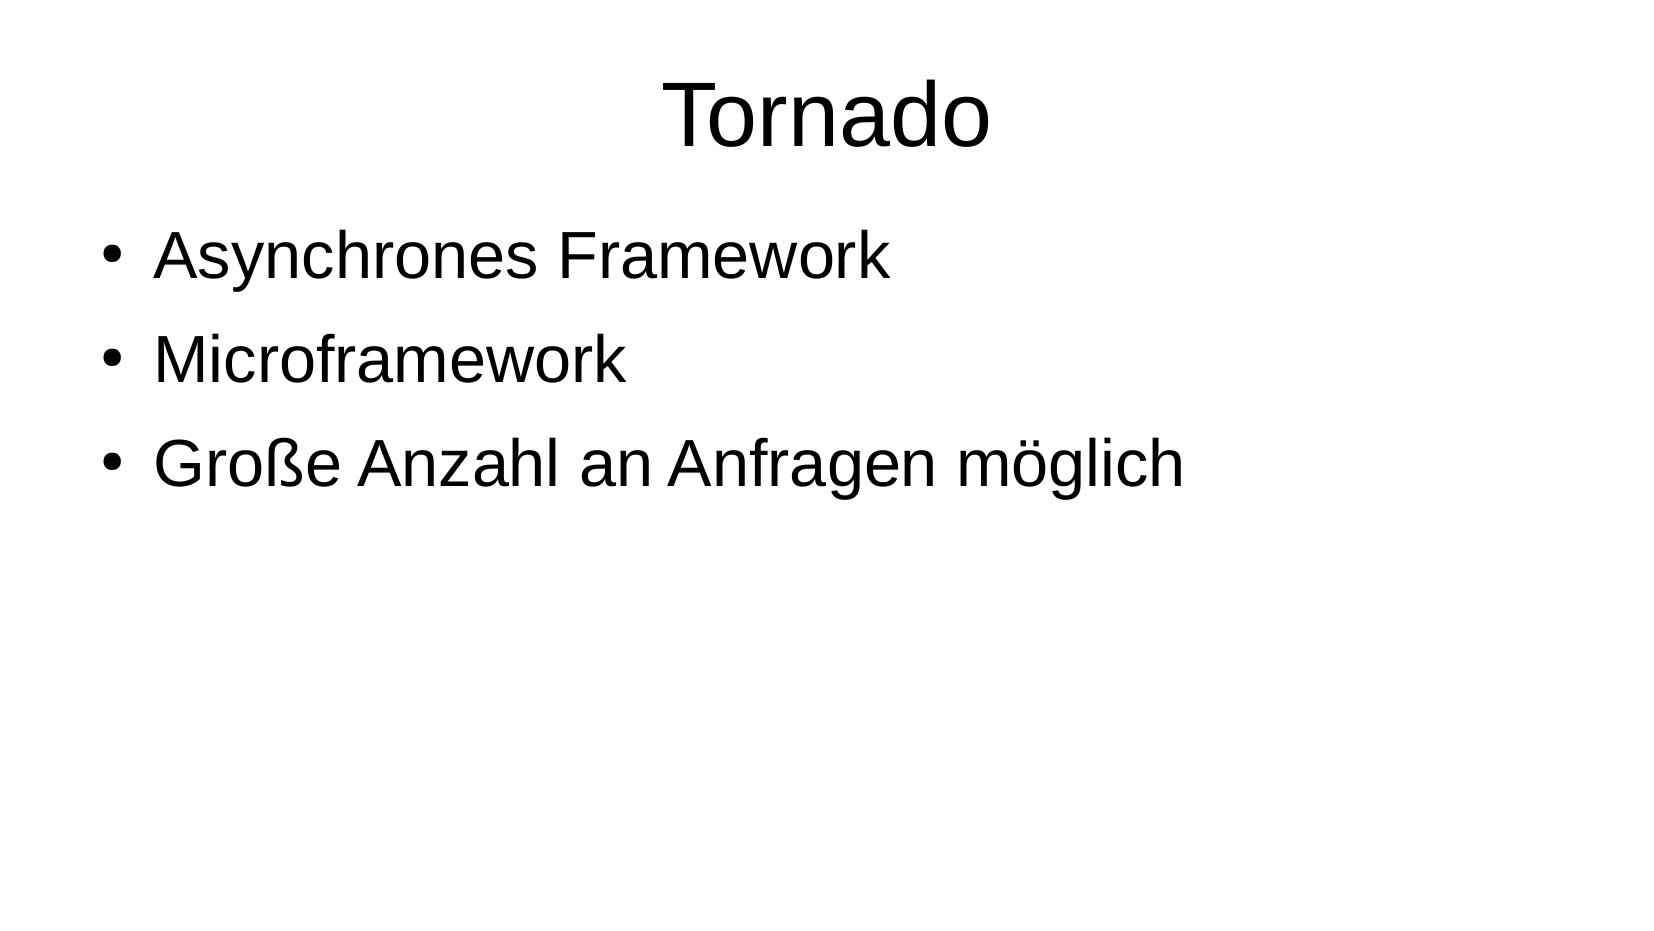

# Tornado
Asynchrones Framework
Microframework
Große Anzahl an Anfragen möglich